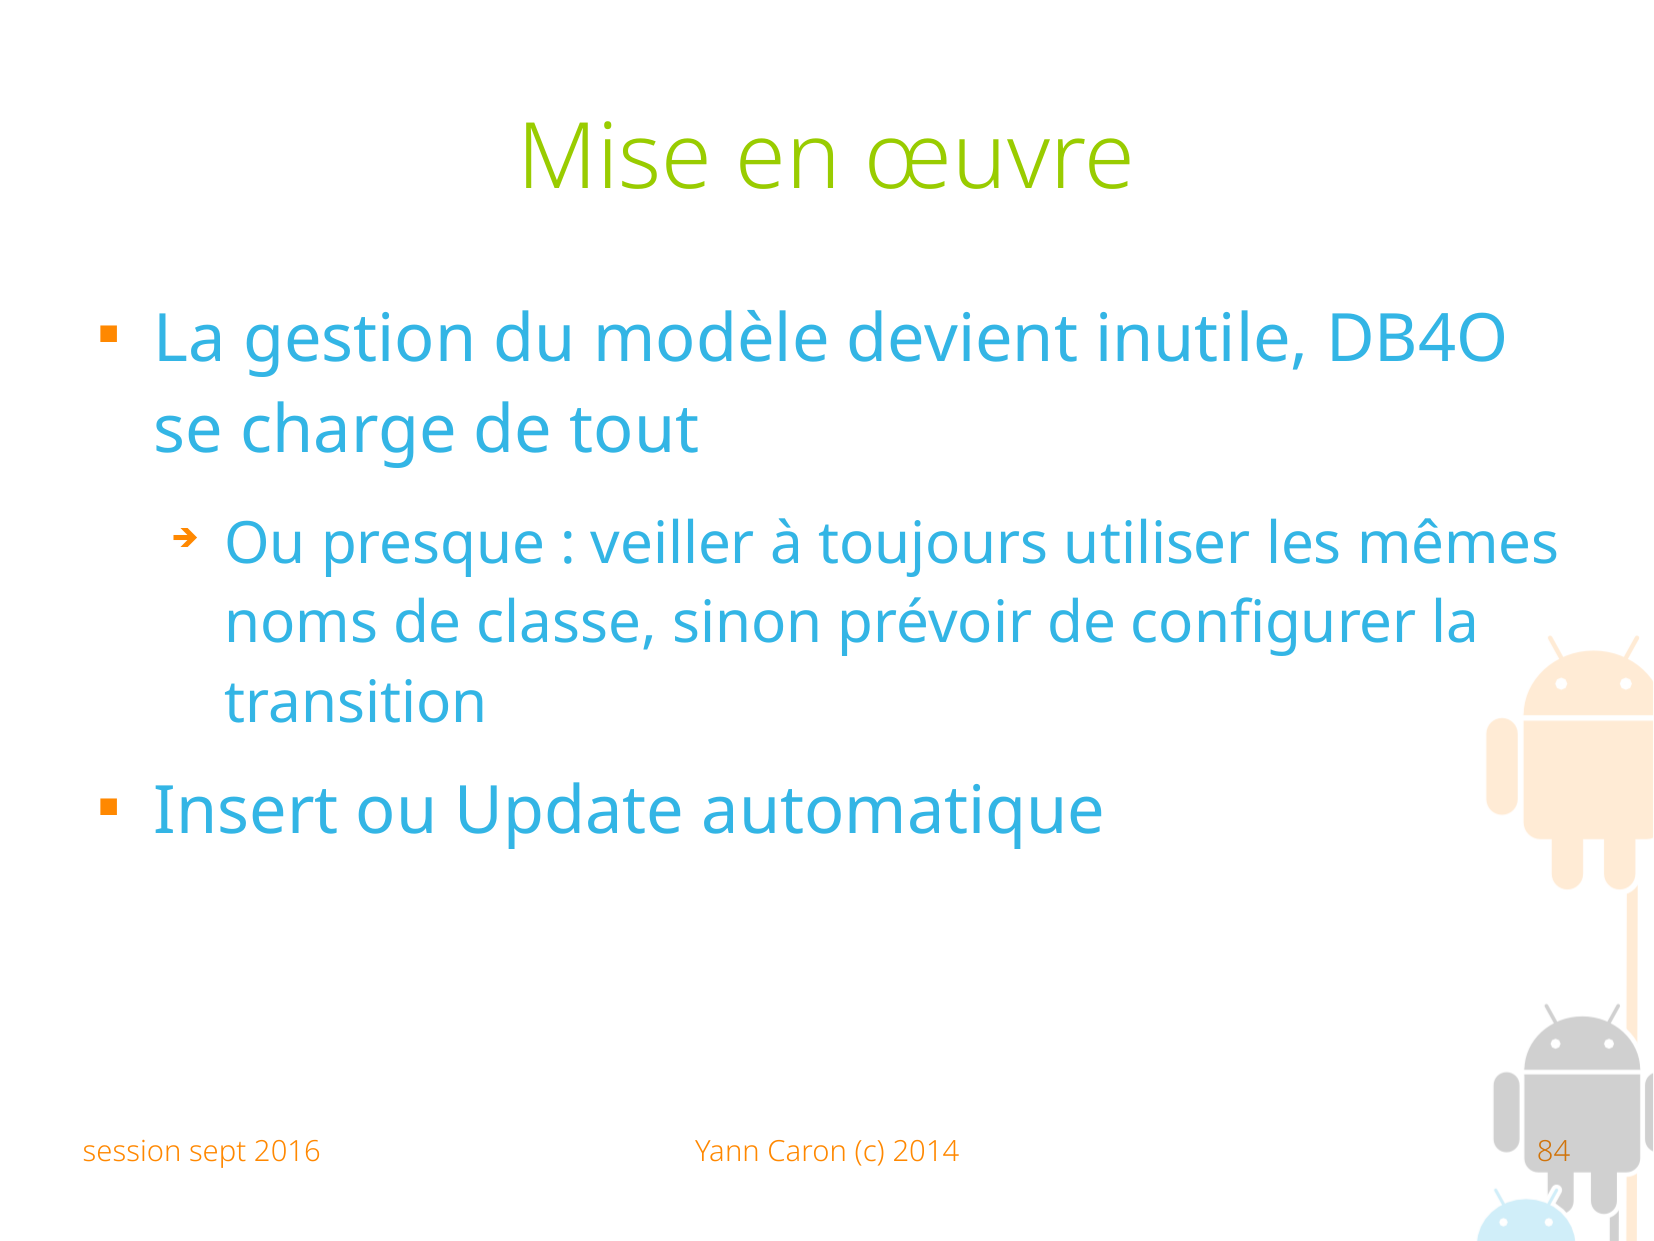

# Mise en œuvre
La gestion du modèle devient inutile, DB4O se charge de tout
Ou presque : veiller à toujours utiliser les mêmes noms de classe, sinon prévoir de configurer la transition
Insert ou Update automatique
session sept 2016
Yann Caron (c) 2014
84